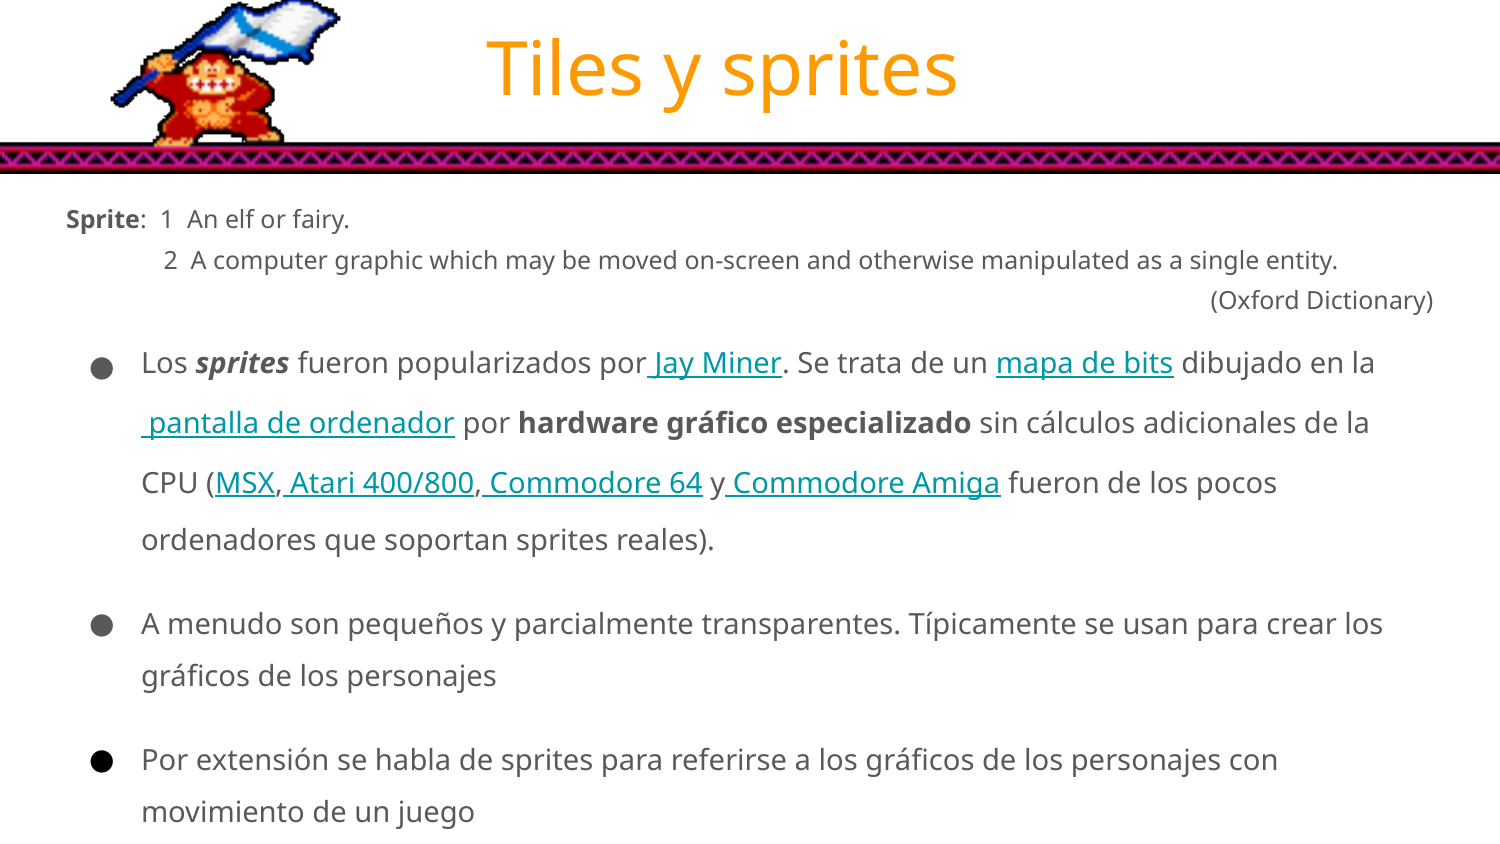

# Tiles y sprites
Sprite: 1 An elf or fairy.
 2 A computer graphic which may be moved on-screen and otherwise manipulated as a single entity.
(Oxford Dictionary)
Los sprites fueron popularizados por Jay Miner. Se trata de un mapa de bits dibujado en la pantalla de ordenador por hardware gráfico especializado sin cálculos adicionales de la CPU (MSX, Atari 400/800, Commodore 64 y Commodore Amiga fueron de los pocos ordenadores que soportan sprites reales).
A menudo son pequeños y parcialmente transparentes. Típicamente se usan para crear los gráficos de los personajes
Por extensión se habla de sprites para referirse a los gráficos de los personajes con movimiento de un juego
https://opensource.com/article/18/4/easy-2d-game-creation-python-and-arcade